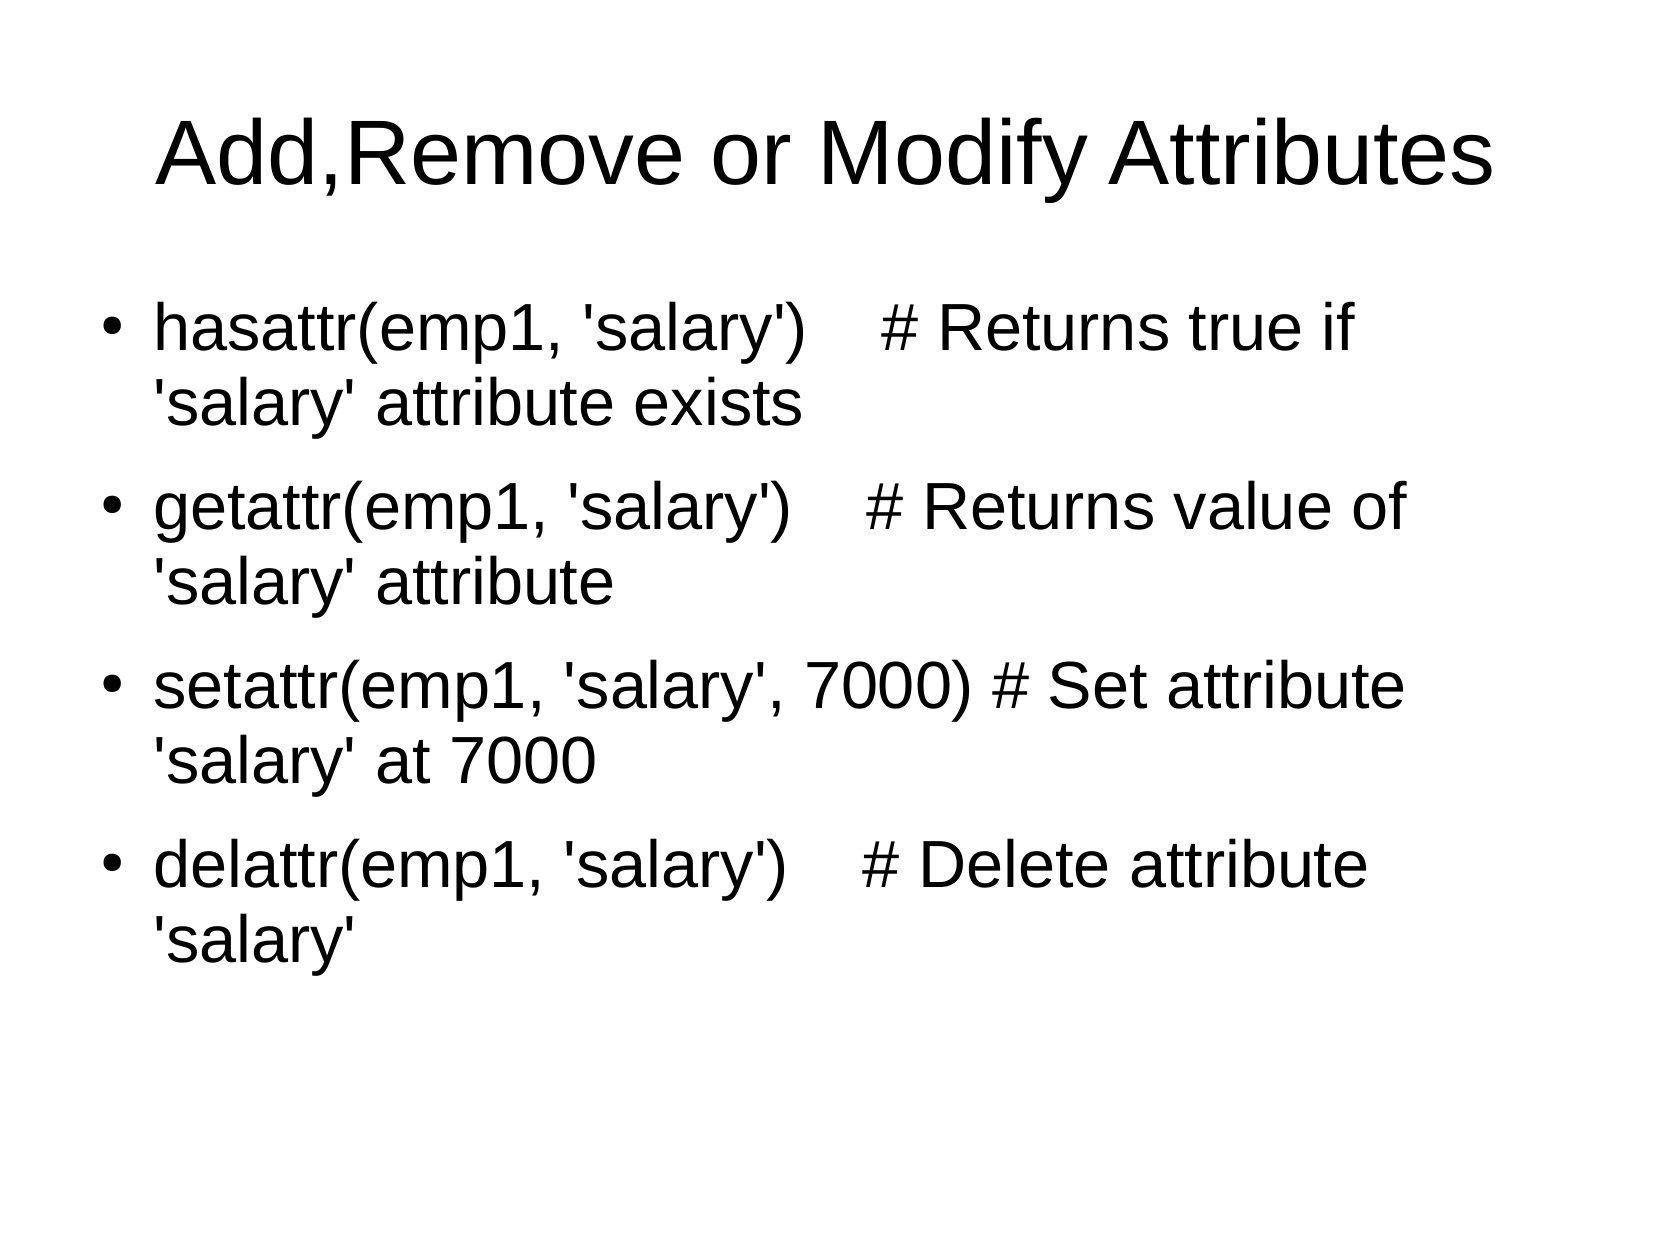

# Add,Remove or Modify Attributes
hasattr(emp1, 'salary') # Returns true if 'salary' attribute exists
getattr(emp1, 'salary') # Returns value of 'salary' attribute
setattr(emp1, 'salary', 7000) # Set attribute 'salary' at 7000
delattr(emp1, 'salary') # Delete attribute 'salary'